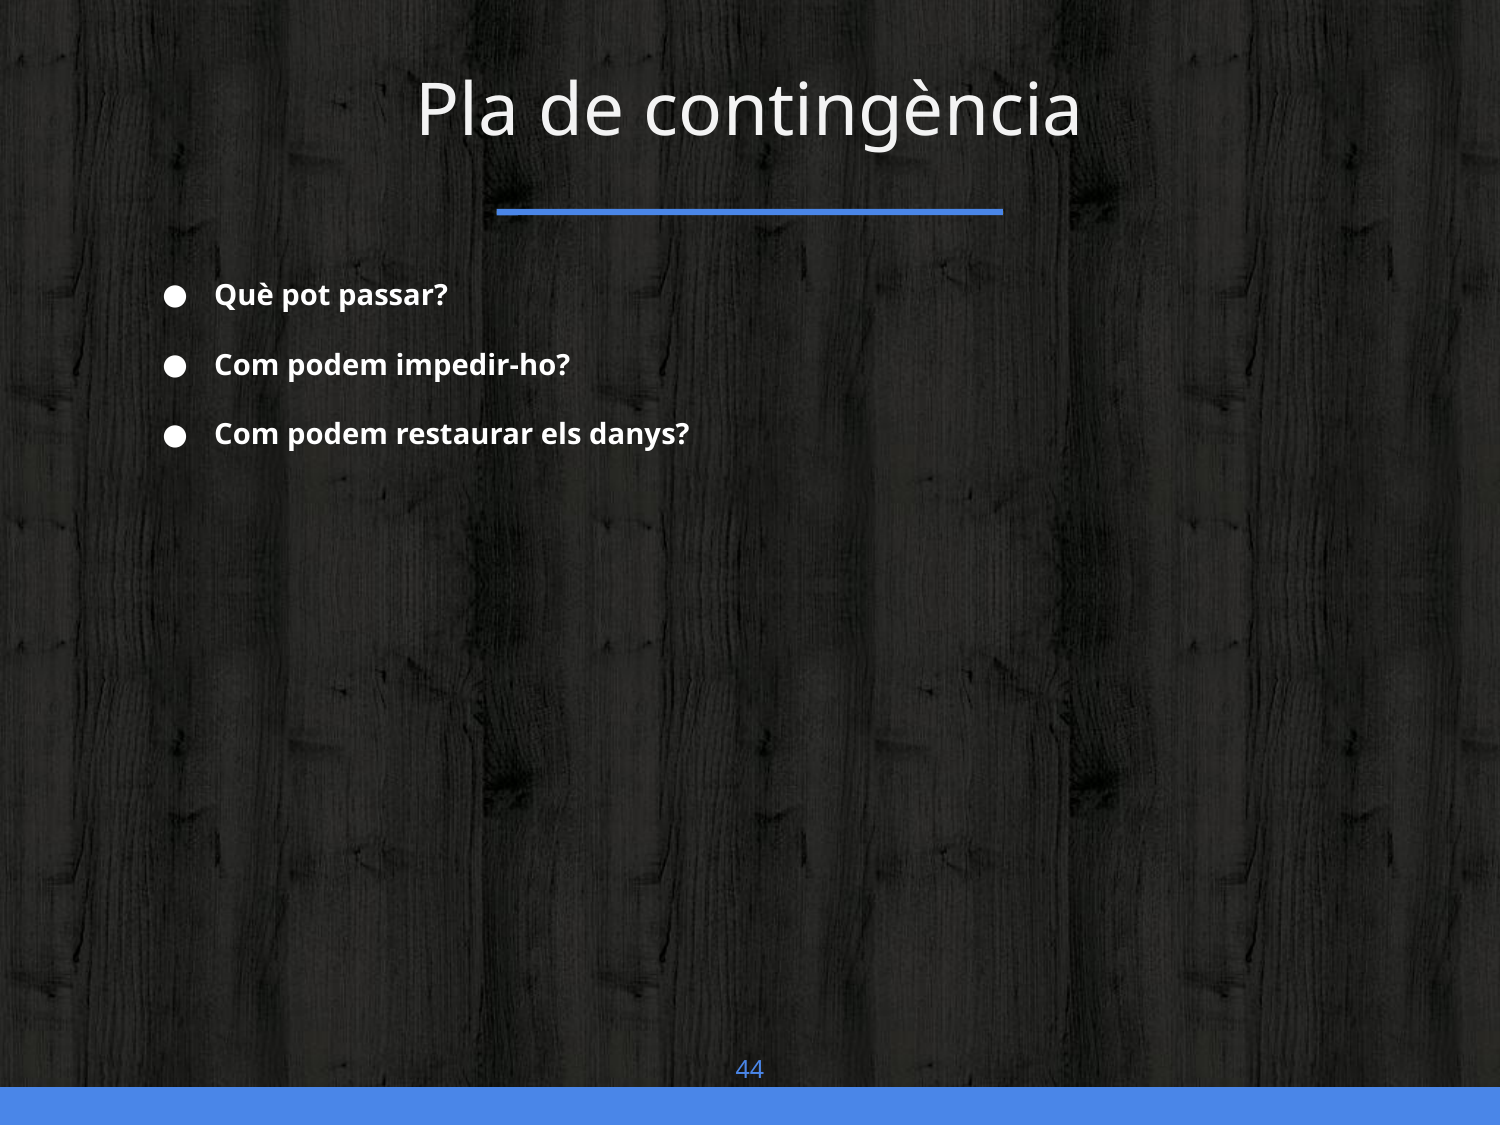

# Pla de contingència
Què pot passar?
Com podem impedir-ho?
Com podem restaurar els danys?
44